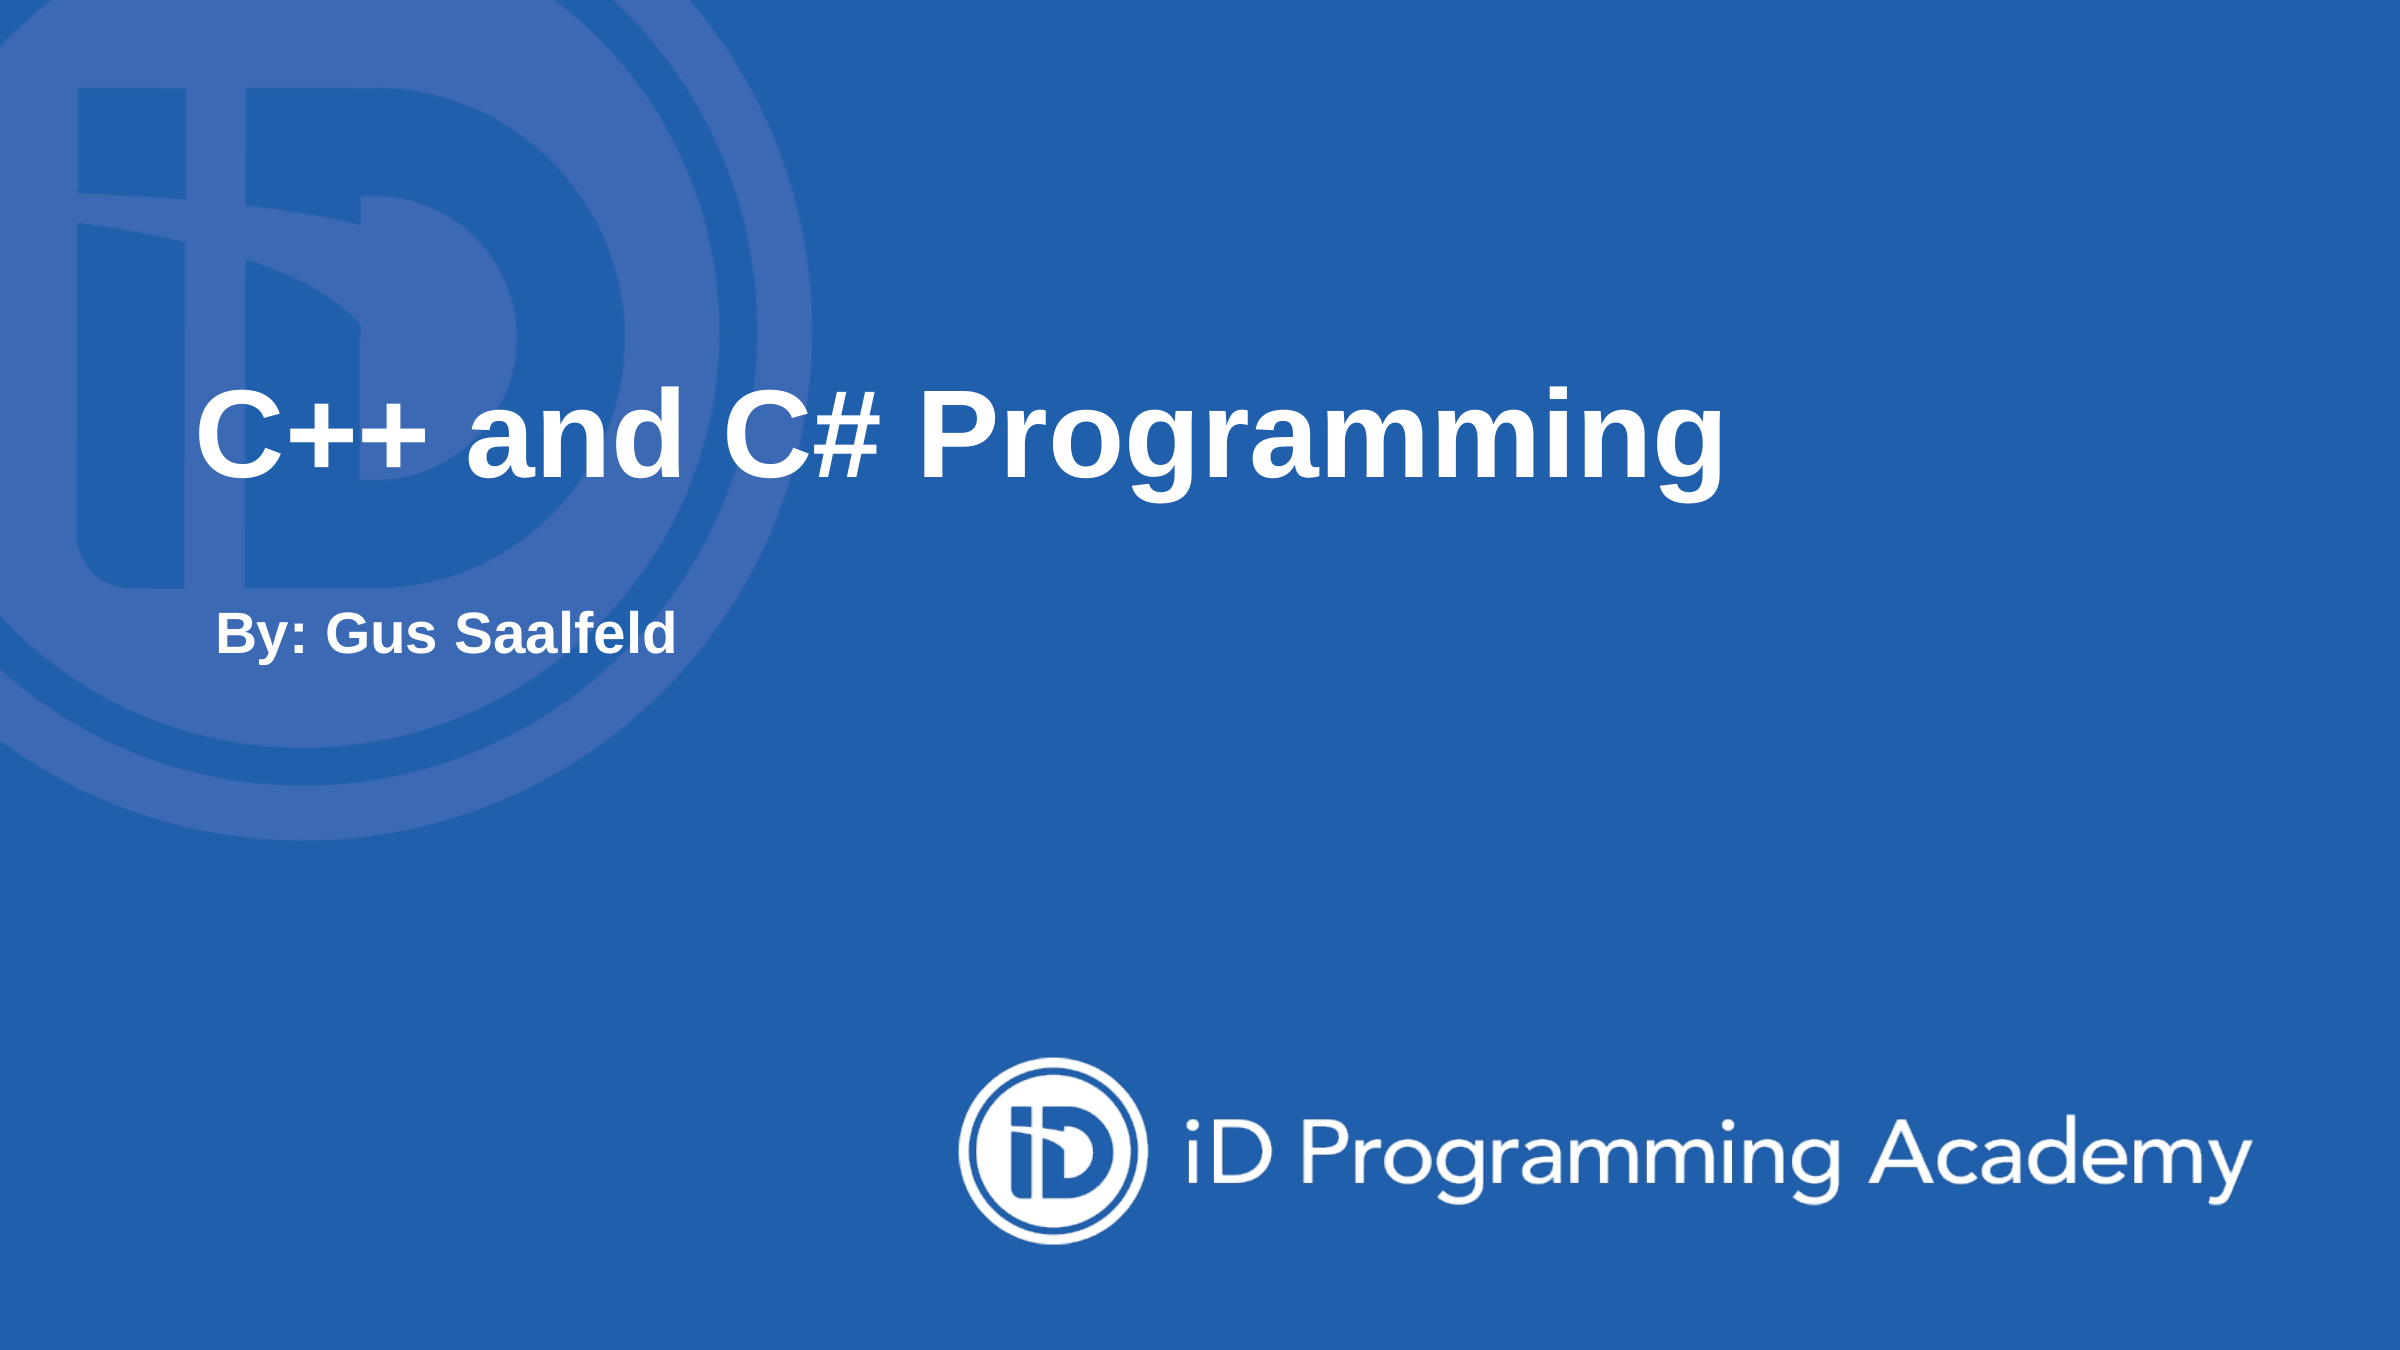

# C++ and C# Programming
By: Gus Saalfeld